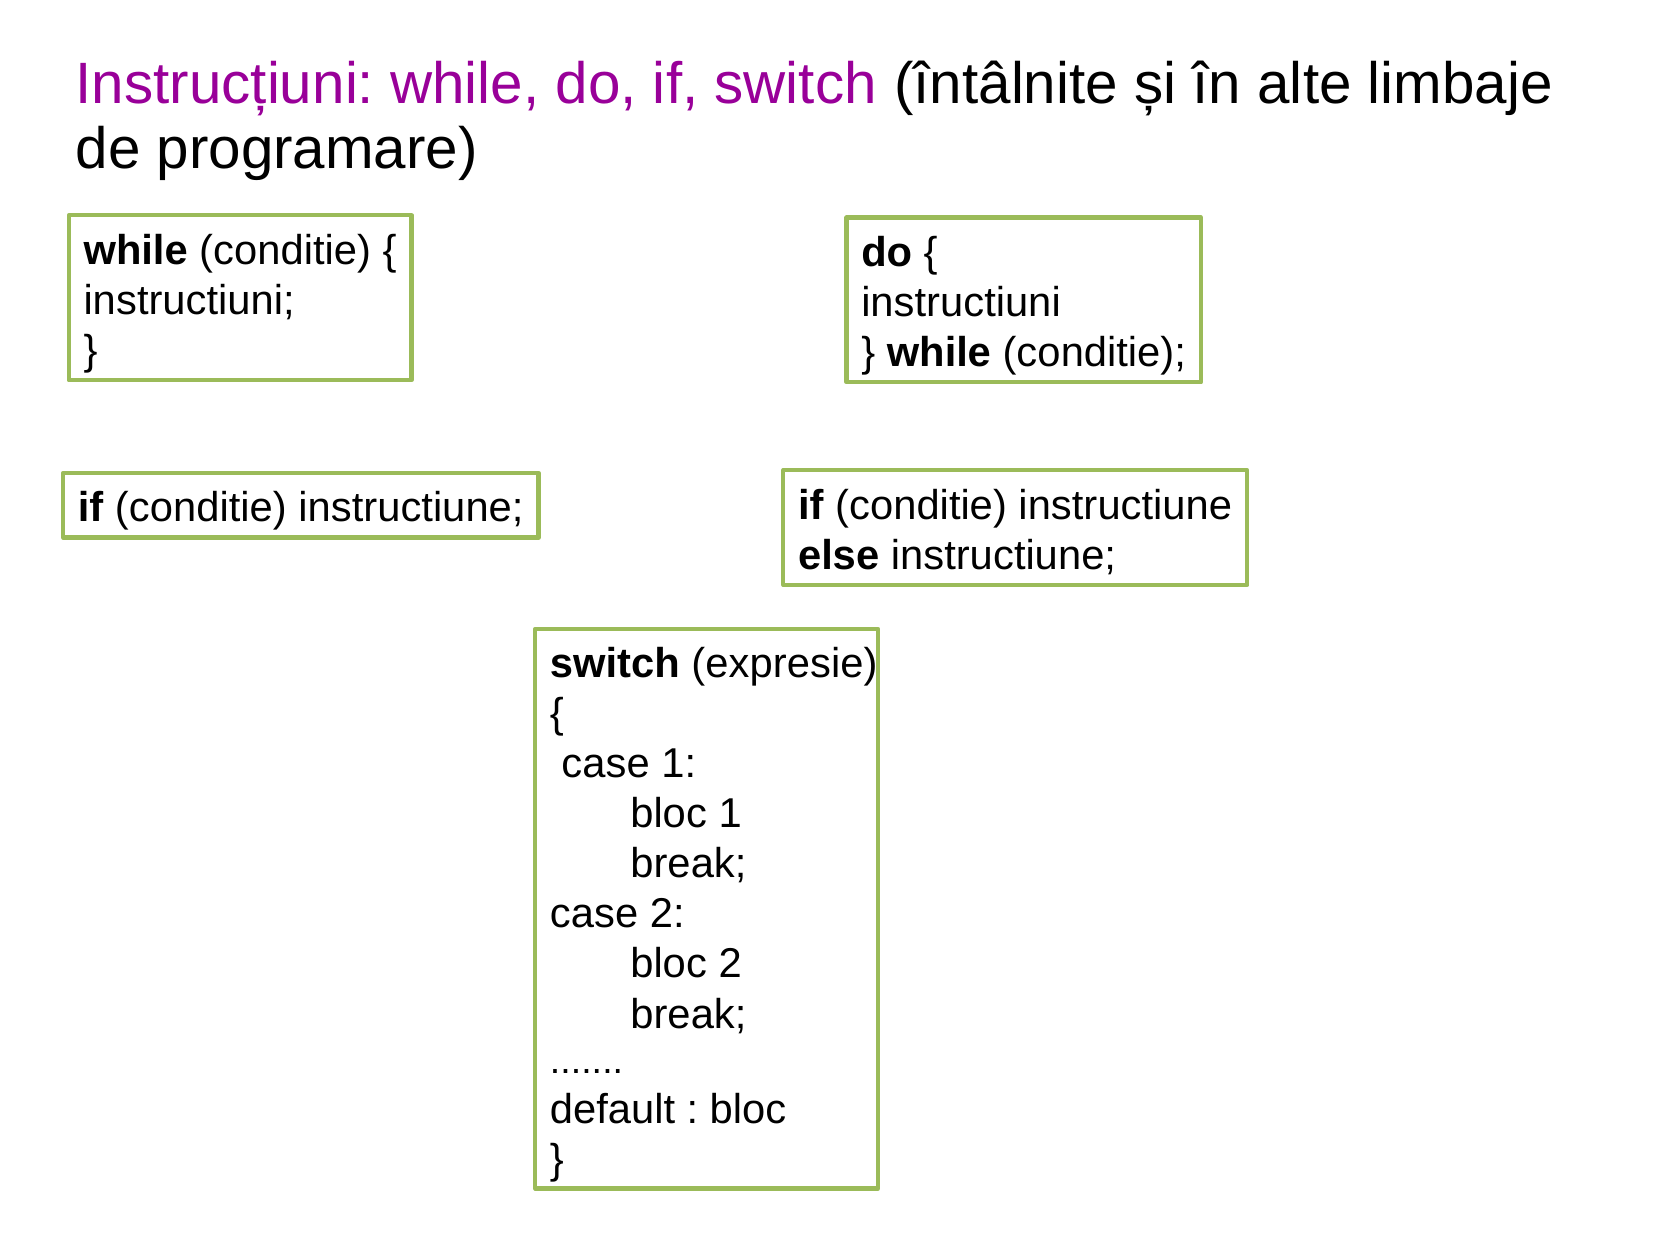

Instrucțiuni: while, do, if, switch (întâlnite și în alte limbaje
de programare)
while (conditie) {
instructiuni;
}
do {
instructiuni
} while (conditie);
if (conditie) instructiune
else instructiune;
if (conditie) instructiune;
switch (expresie)
{
 case 1:
 bloc 1
 break;
case 2:
 bloc 2
 break;
.......
default : bloc
}